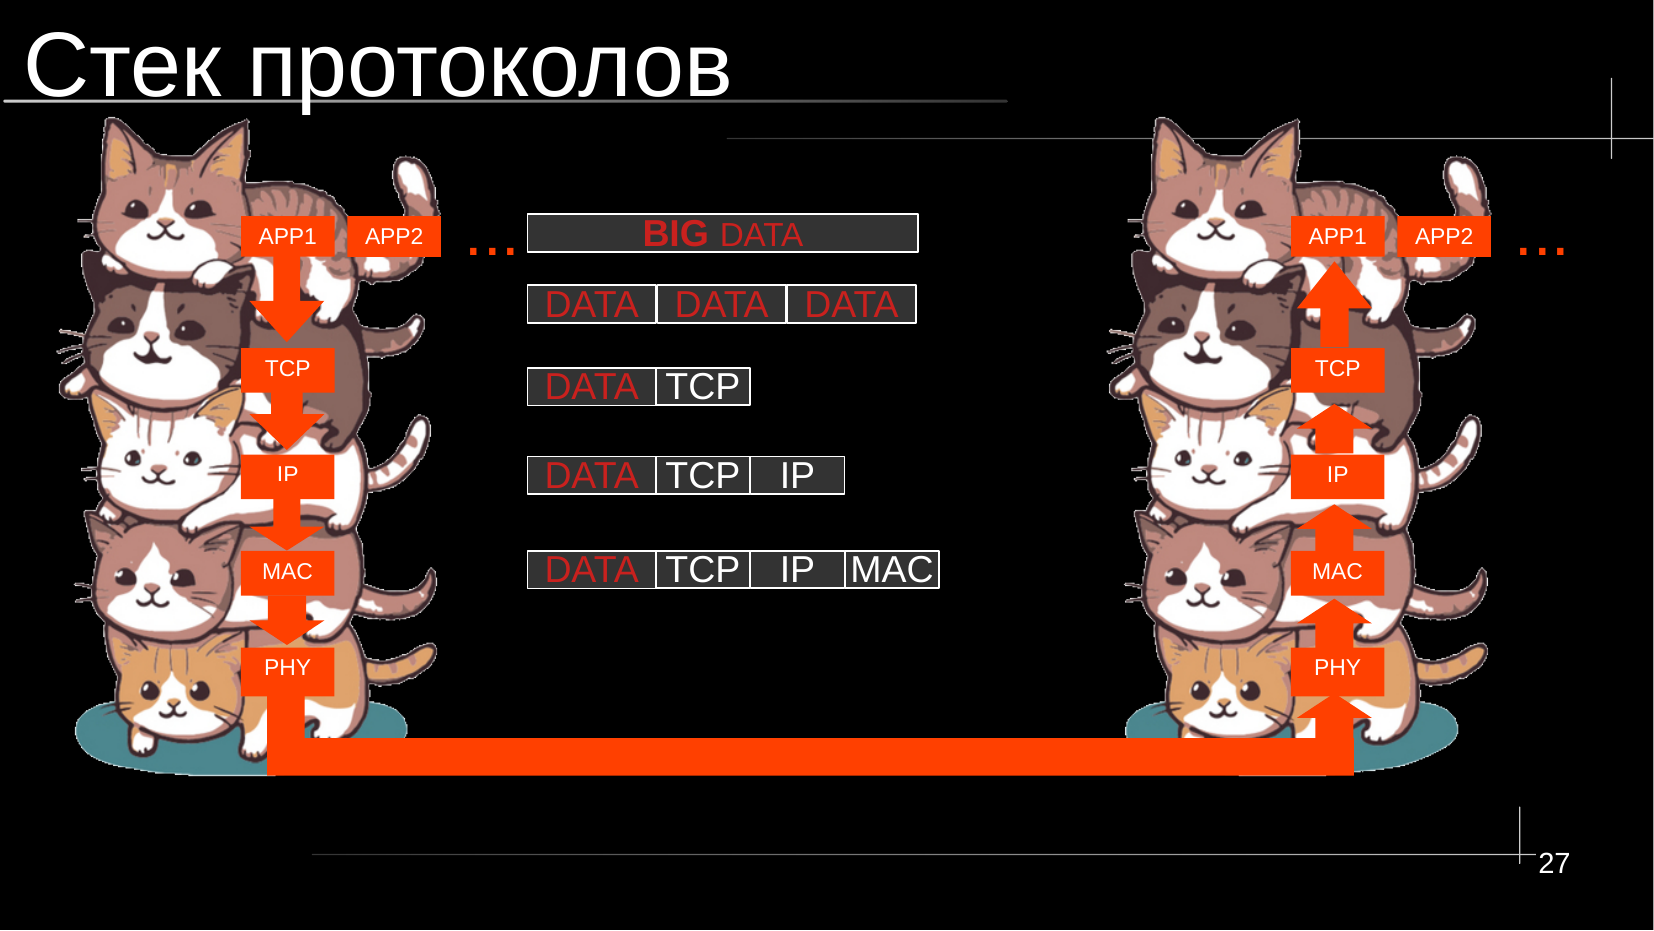

# Стек протоколов
APP1
APP2
TCP
IP
MAC
PHY
...
...
APP1
APP2
TCP
IP
MAC
PHY
BIG DATA
DATA
DATA
DATA
DATA
TCP
DATA
TCP
IP
DATA
TCP
IP
MAC
27